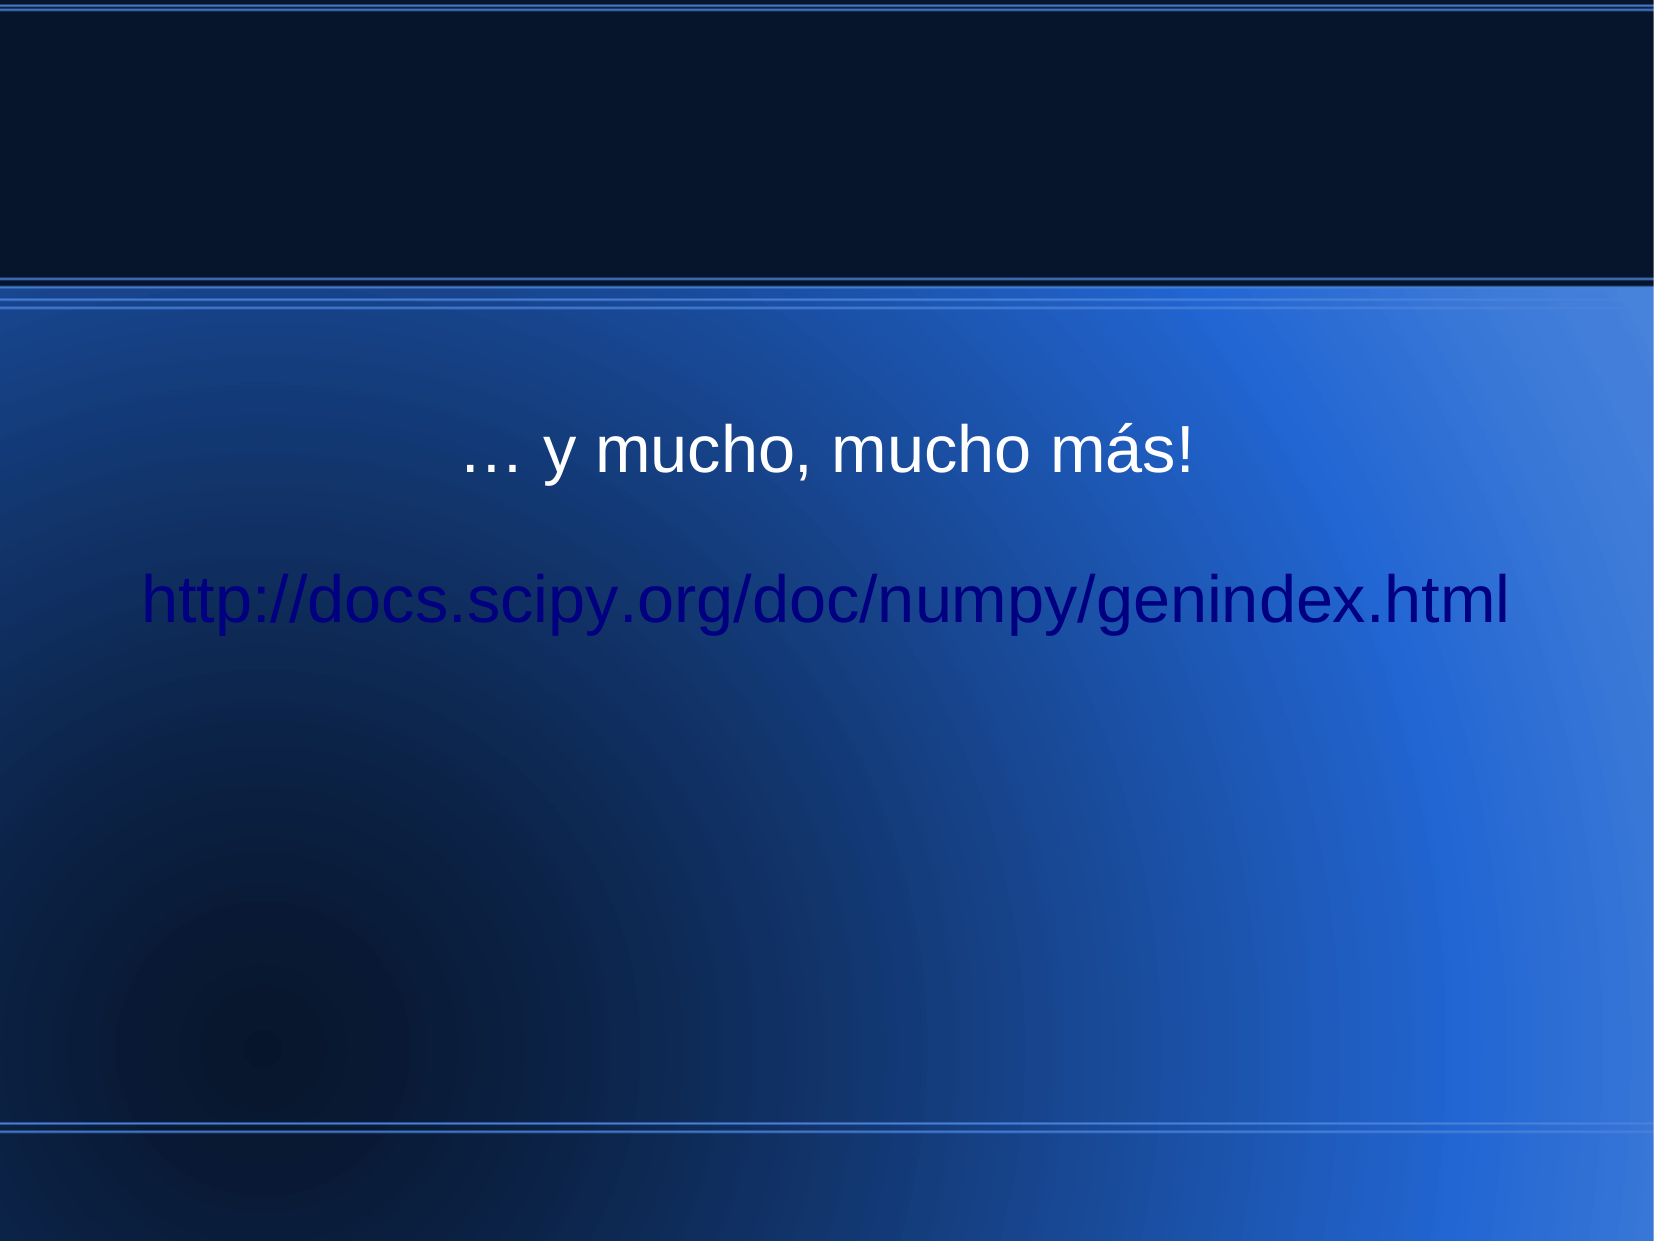

# … y mucho, mucho más!
http://docs.scipy.org/doc/numpy/genindex.html